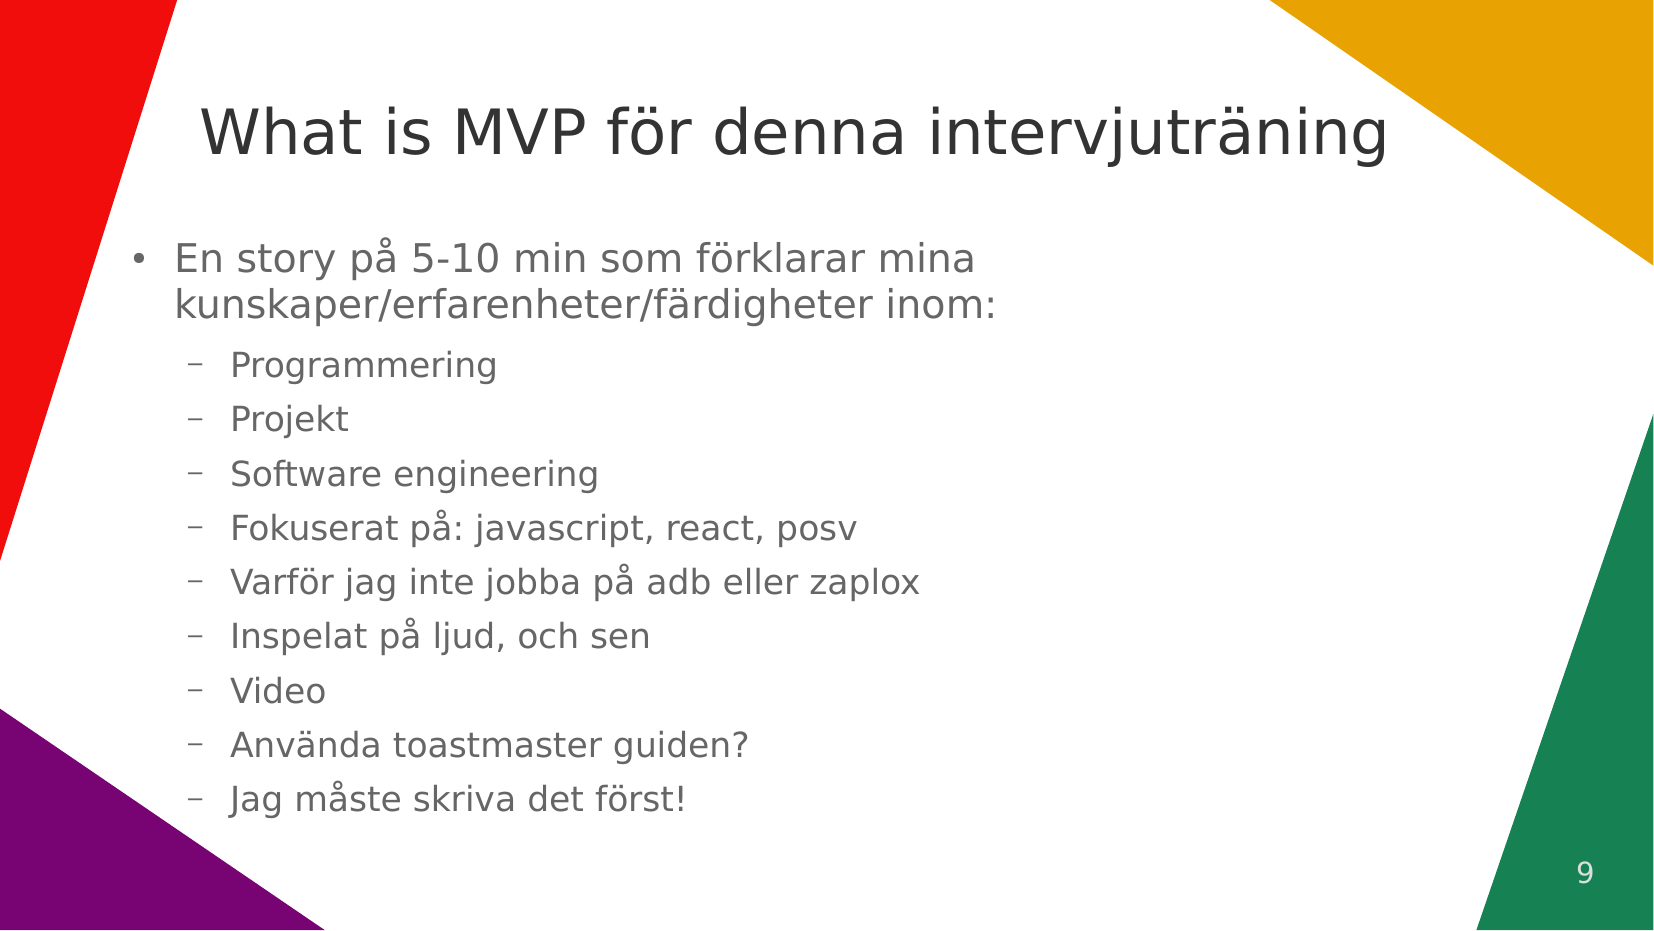

# What is MVP för denna intervjuträning
En story på 5-10 min som förklarar mina kunskaper/erfarenheter/färdigheter inom:
Programmering
Projekt
Software engineering
Fokuserat på: javascript, react, posv
Varför jag inte jobba på adb eller zaplox
Inspelat på ljud, och sen
Video
Använda toastmaster guiden?
Jag måste skriva det först!
9